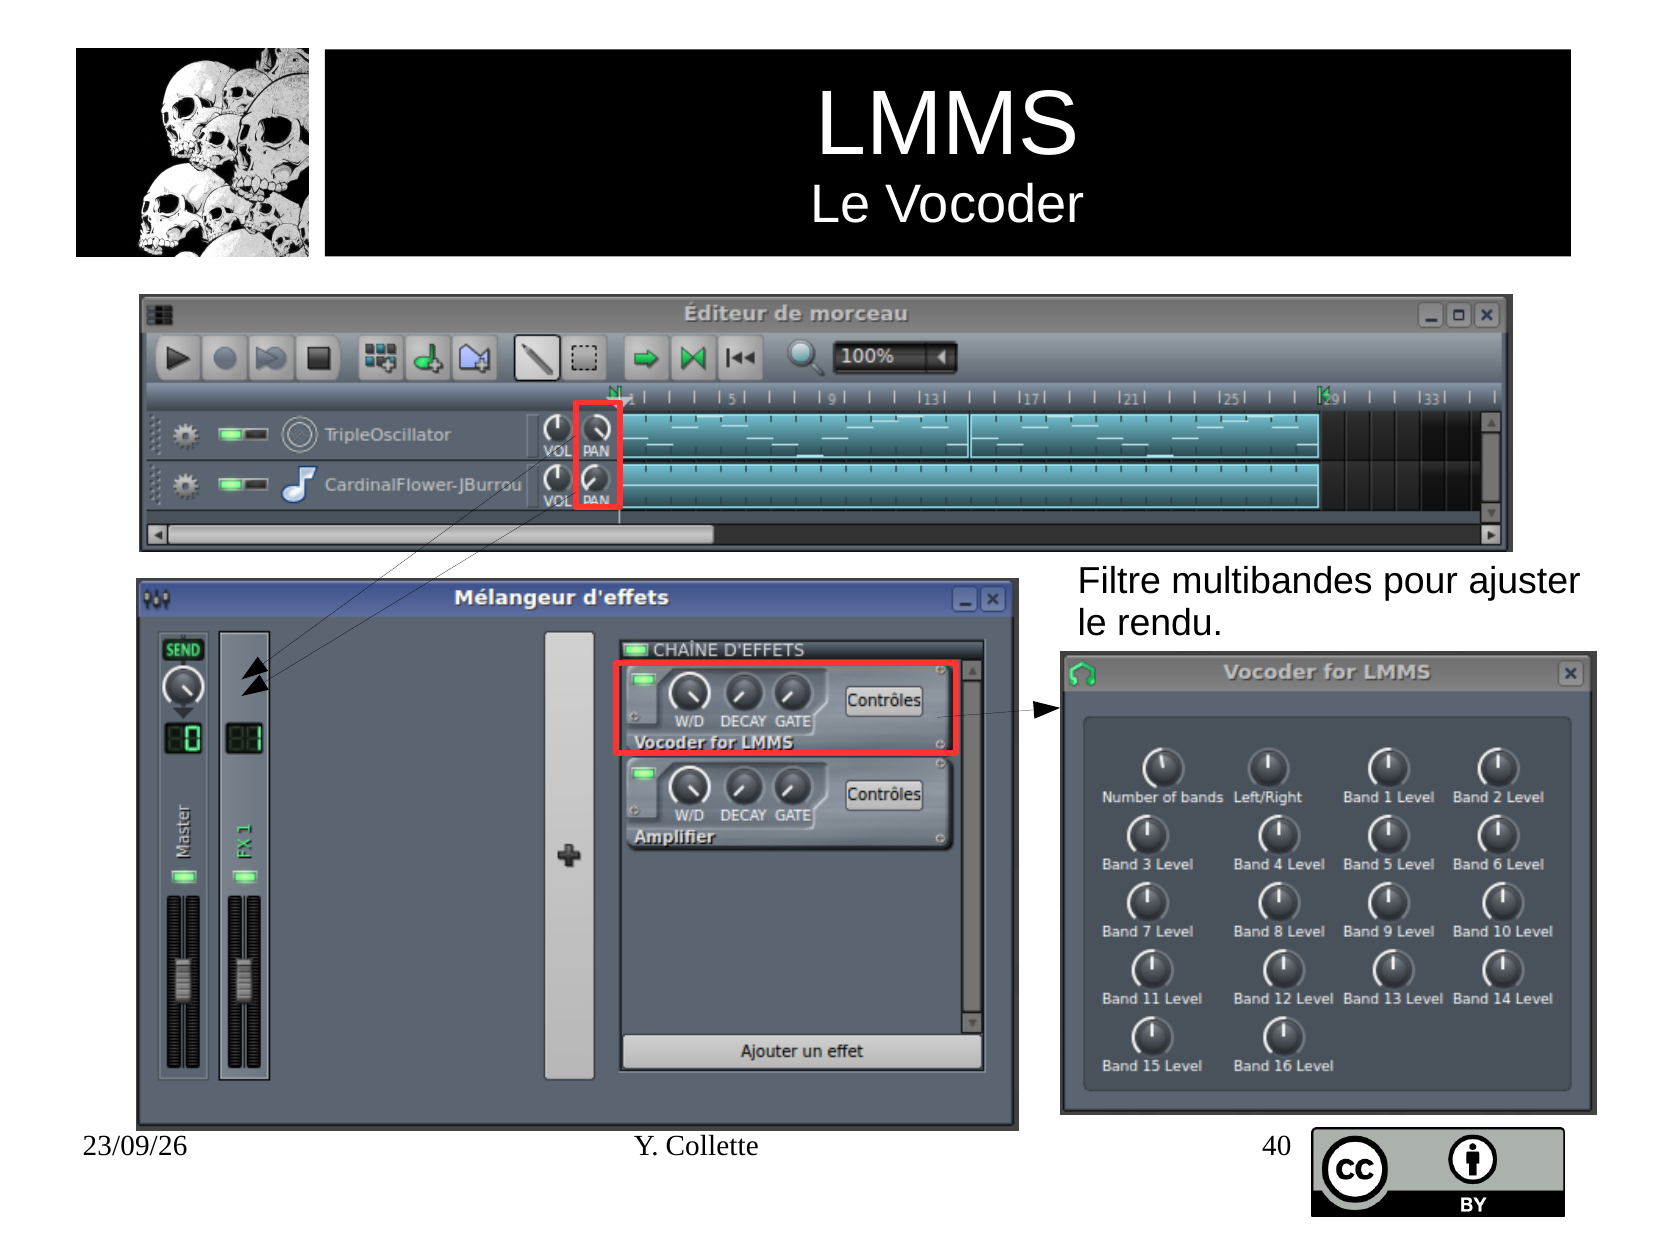

# LMMS Le Vocoder
Filtre multibandes pour ajuster le rendu.
Y. Collette
40